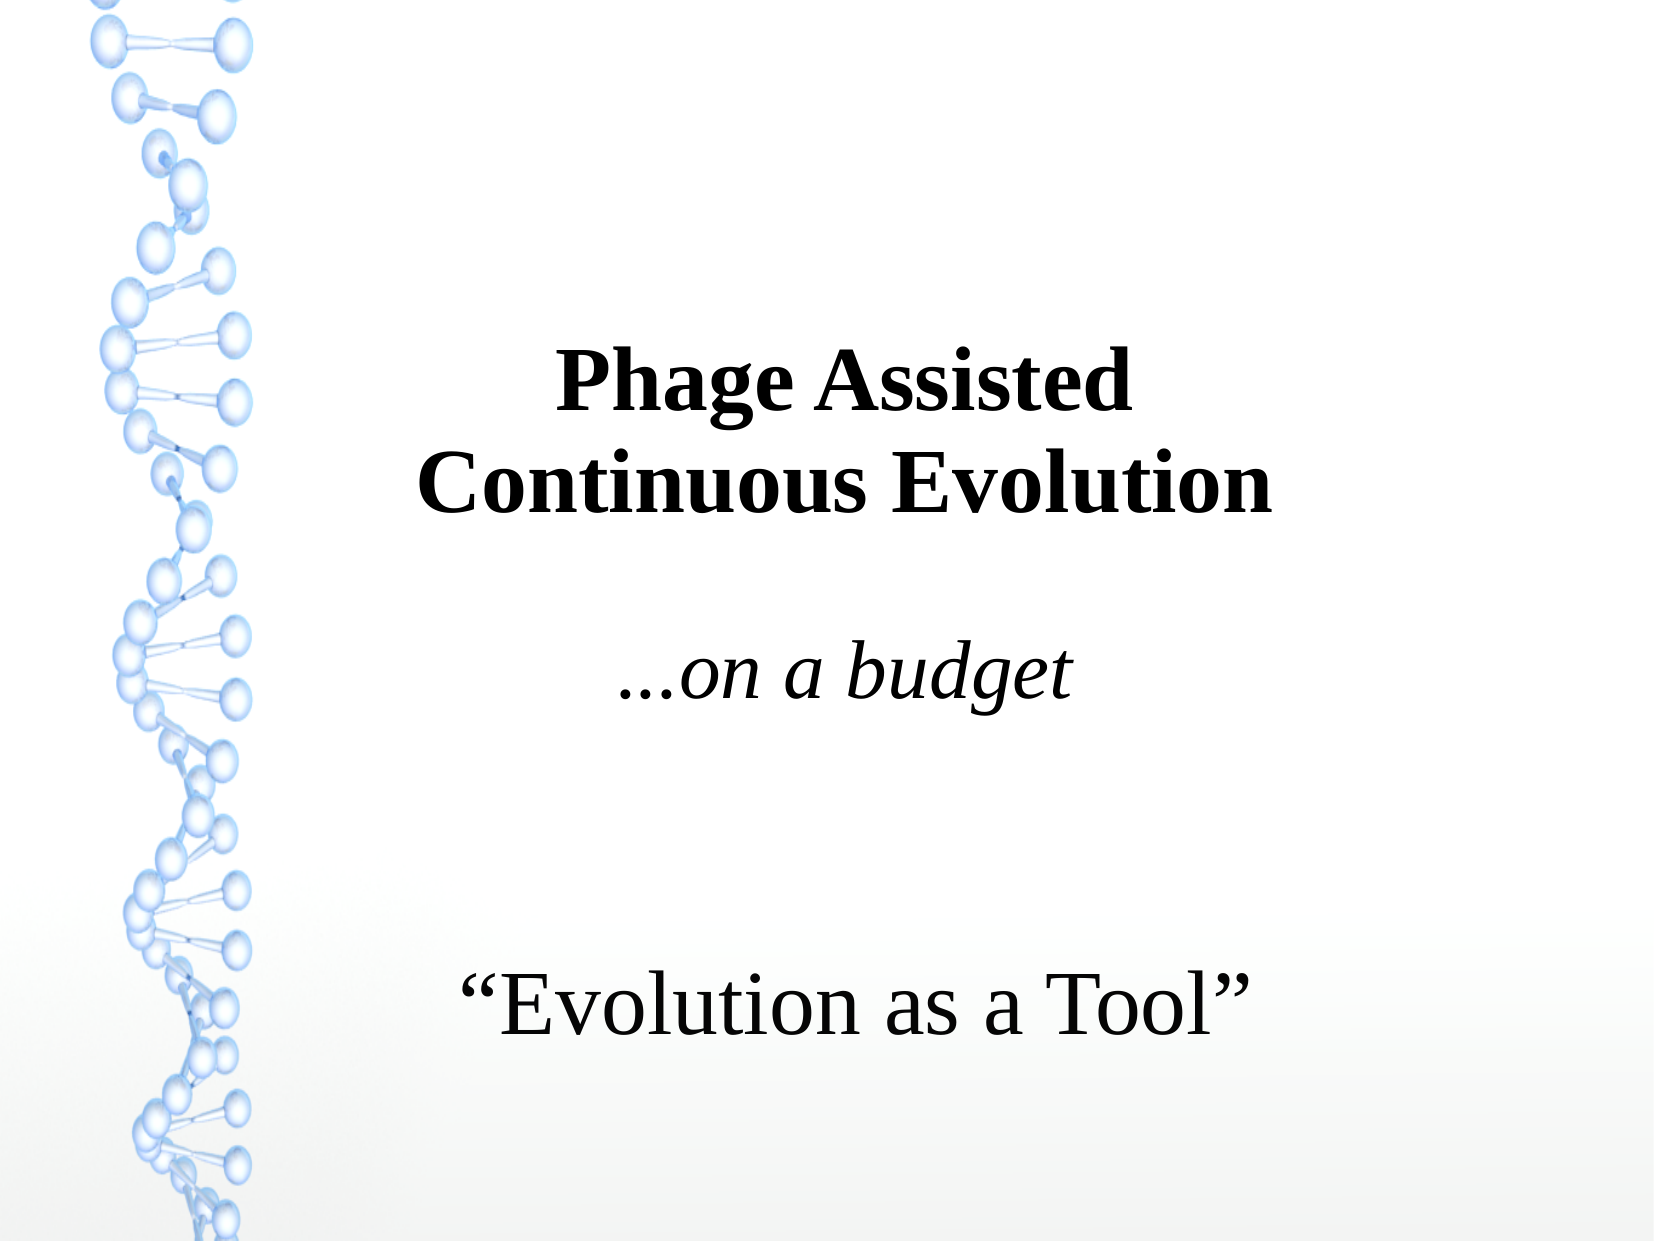

Phage Assisted
Continuous Evolution
...on a budget
# “Evolution as a Tool”